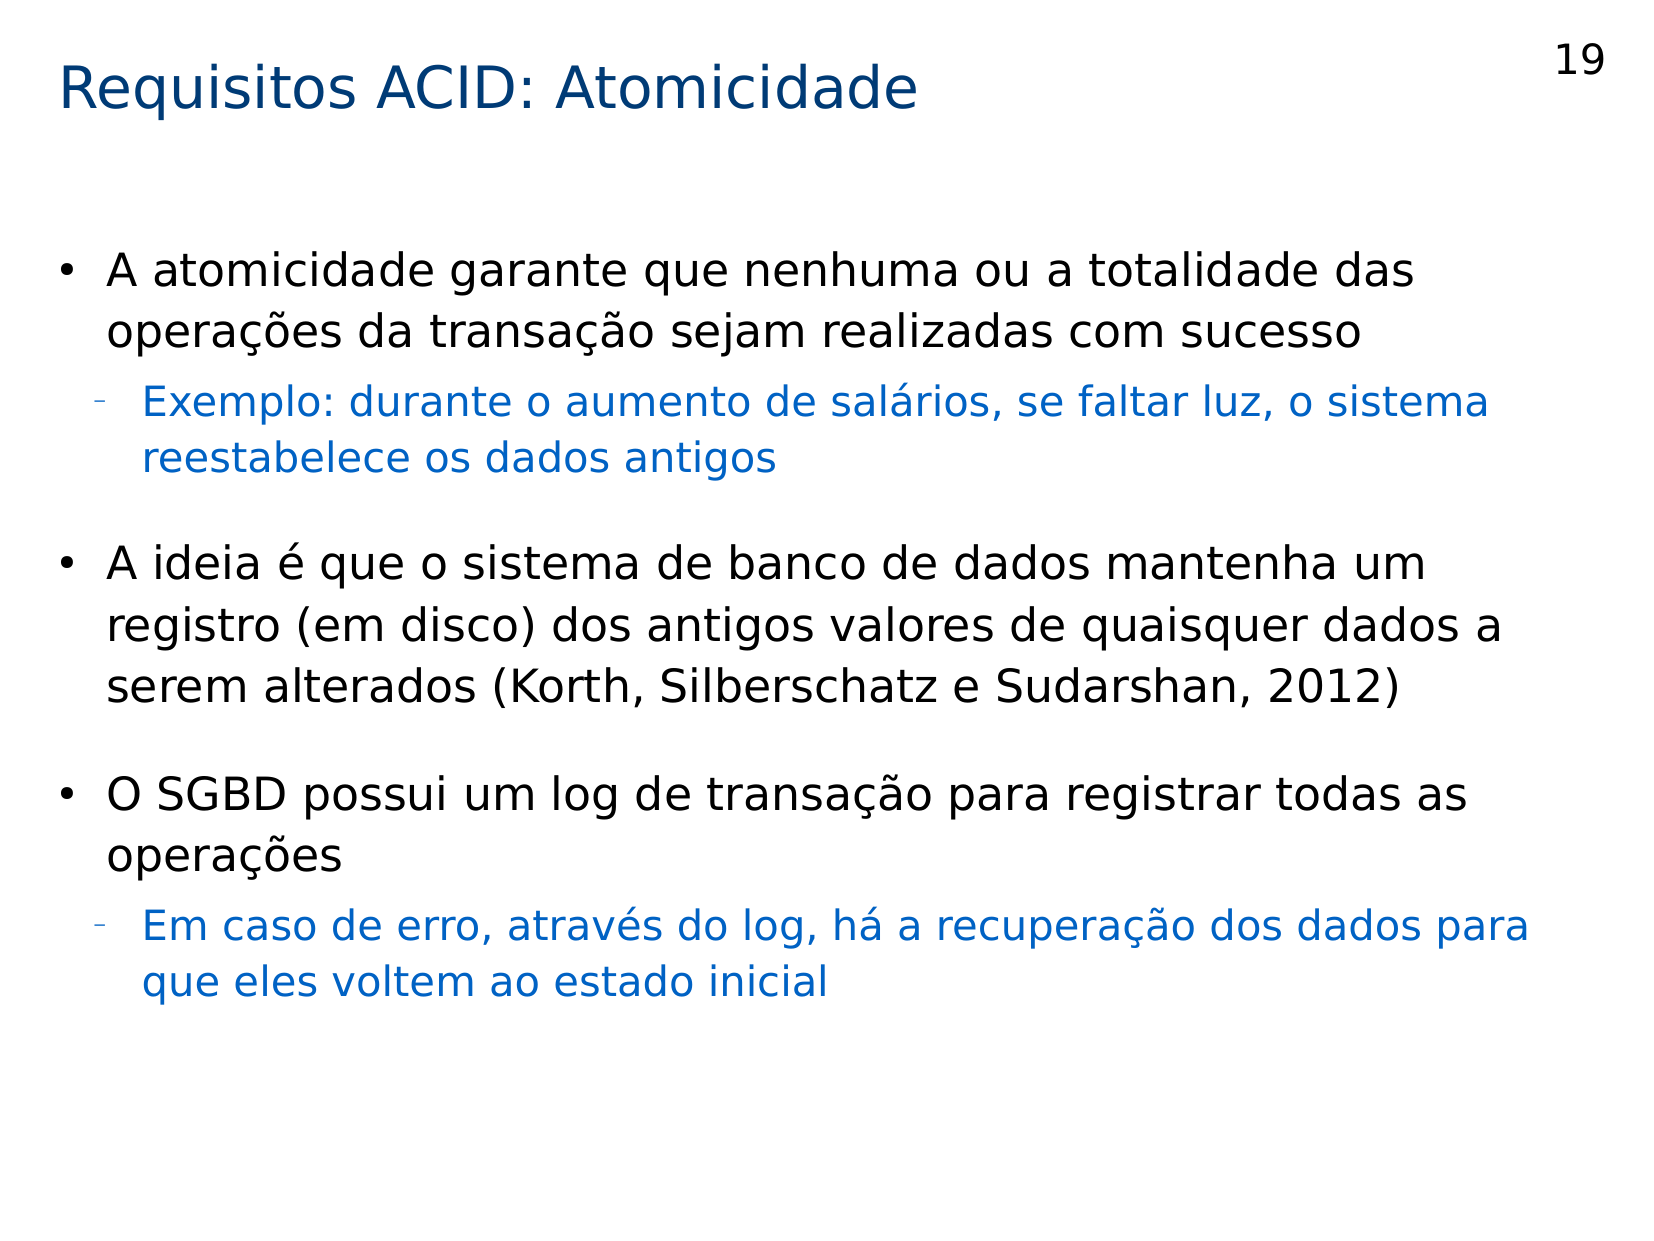

# Requisitos ACID: Atomicidade
19
A atomicidade garante que nenhuma ou a totalidade das operações da transação sejam realizadas com sucesso
Exemplo: durante o aumento de salários, se faltar luz, o sistema reestabelece os dados antigos
A ideia é que o sistema de banco de dados mantenha um registro (em disco) dos antigos valores de quaisquer dados a serem alterados (Korth, Silberschatz e Sudarshan, 2012)
O SGBD possui um log de transação para registrar todas as operações
Em caso de erro, através do log, há a recuperação dos dados para que eles voltem ao estado inicial